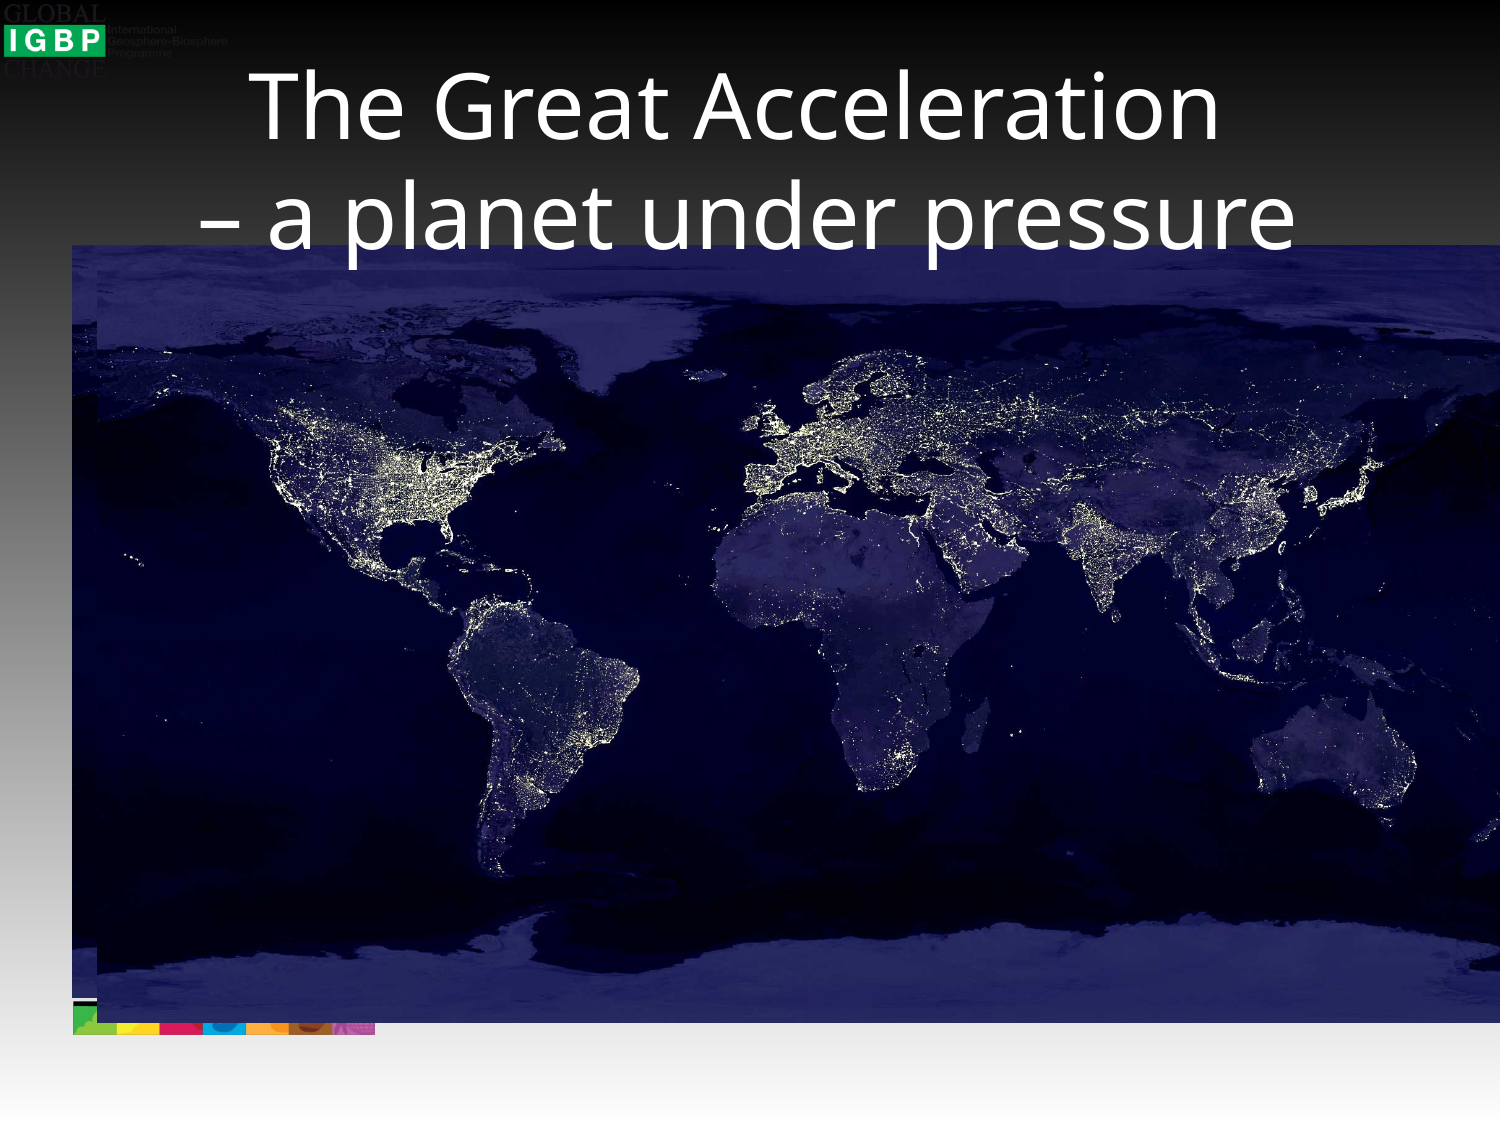

# The Great Acceleration – a planet under pressure